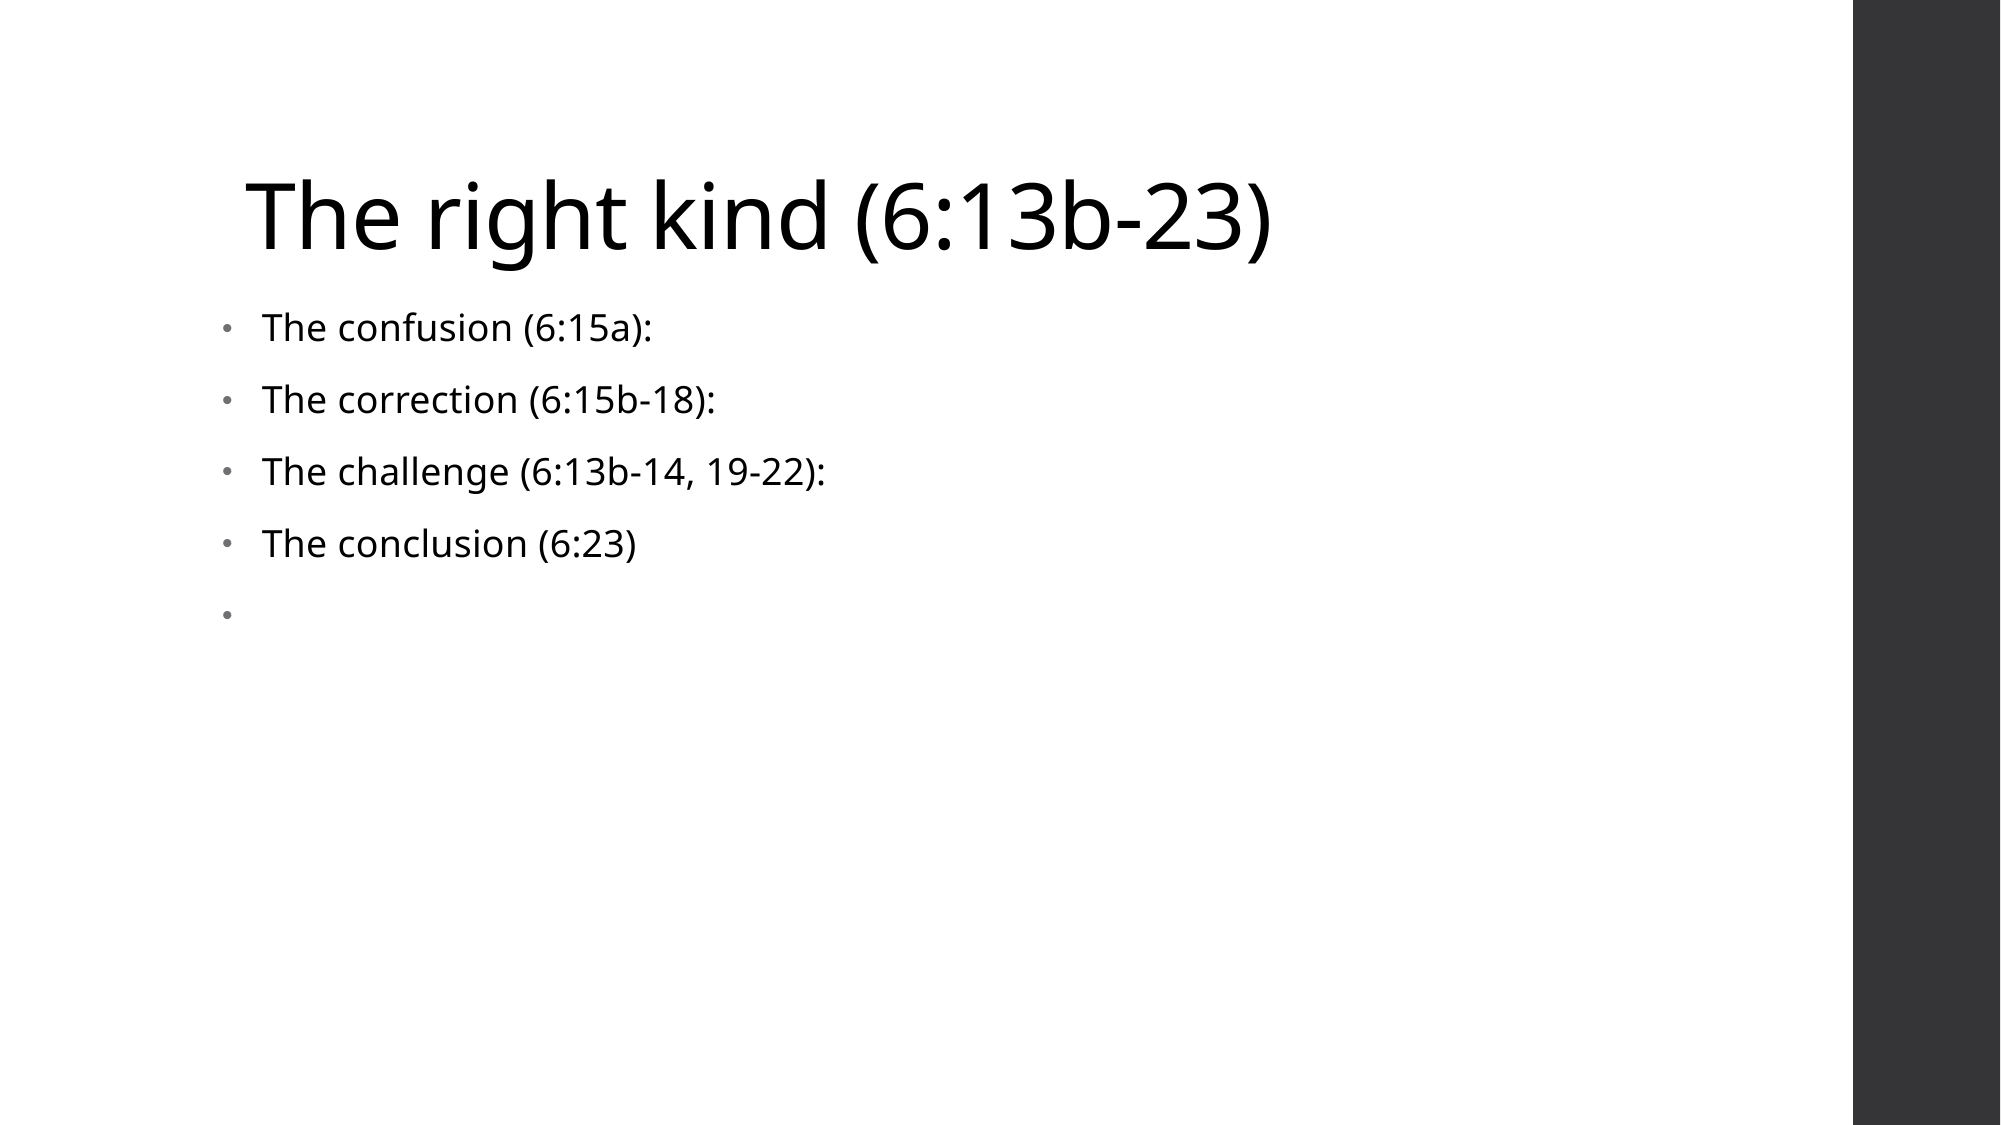

# The right kind (6:13b-23)
 The confusion (6:15a):
 The correction (6:15b-18):
 The challenge (6:13b-14, 19-22):
 The conclusion (6:23)